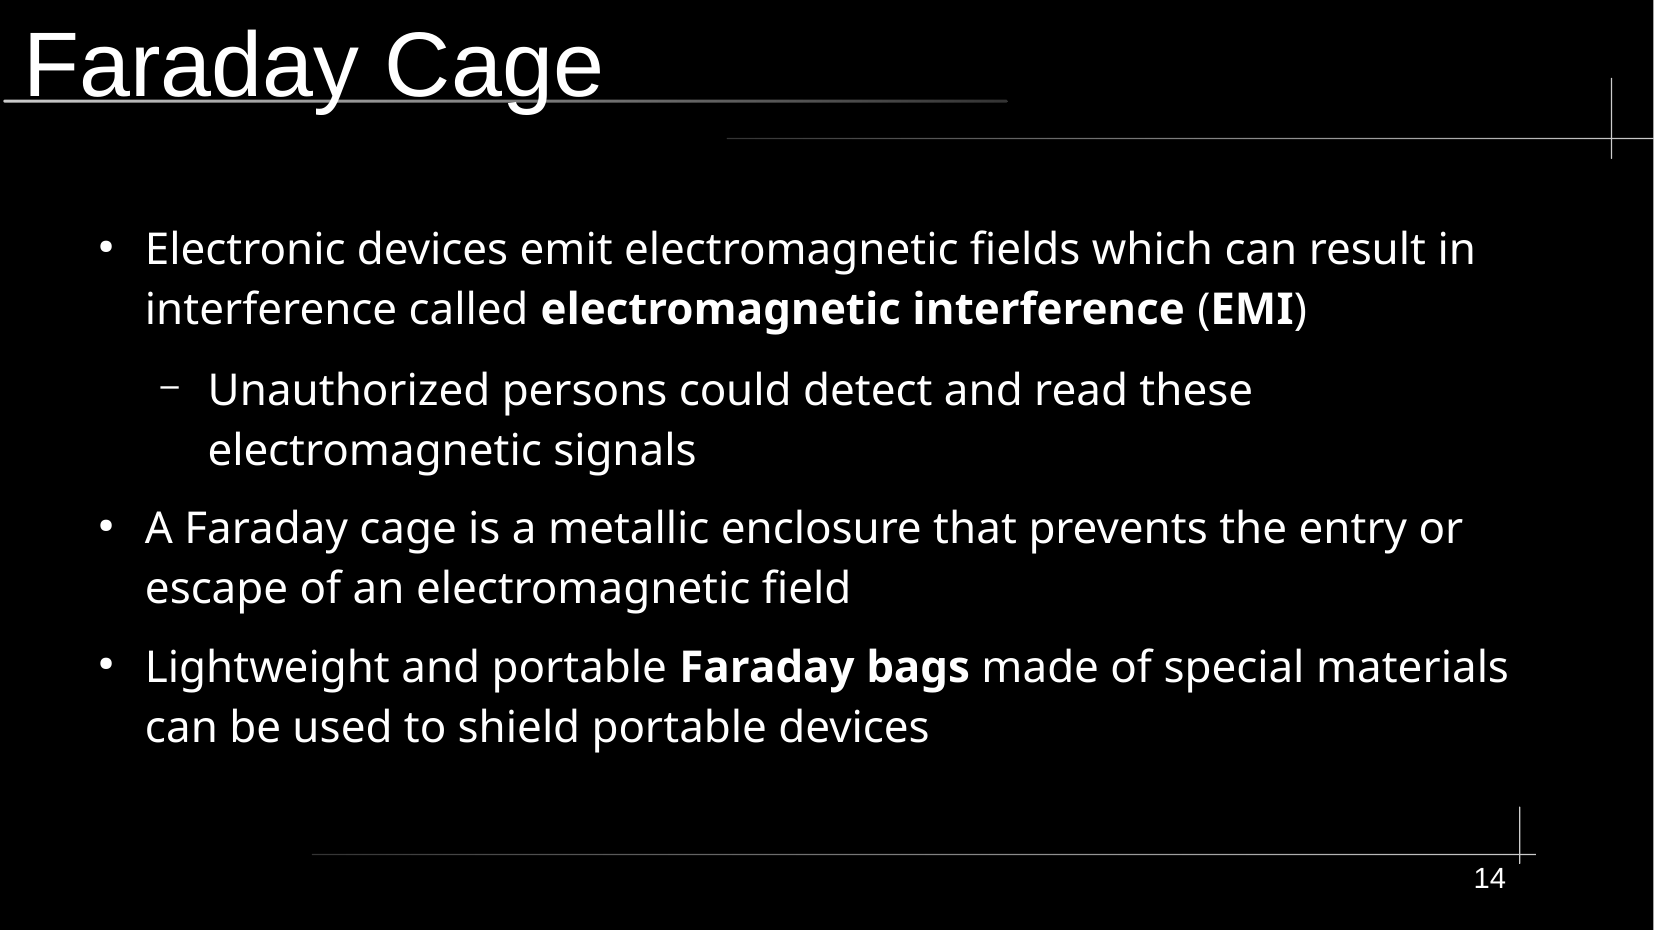

# Faraday Cage
Electronic devices emit electromagnetic fields which can result in interference called electromagnetic interference (EMI)
Unauthorized persons could detect and read these electromagnetic signals
A Faraday cage is a metallic enclosure that prevents the entry or escape of an electromagnetic field
Lightweight and portable Faraday bags made of special materials can be used to shield portable devices
14